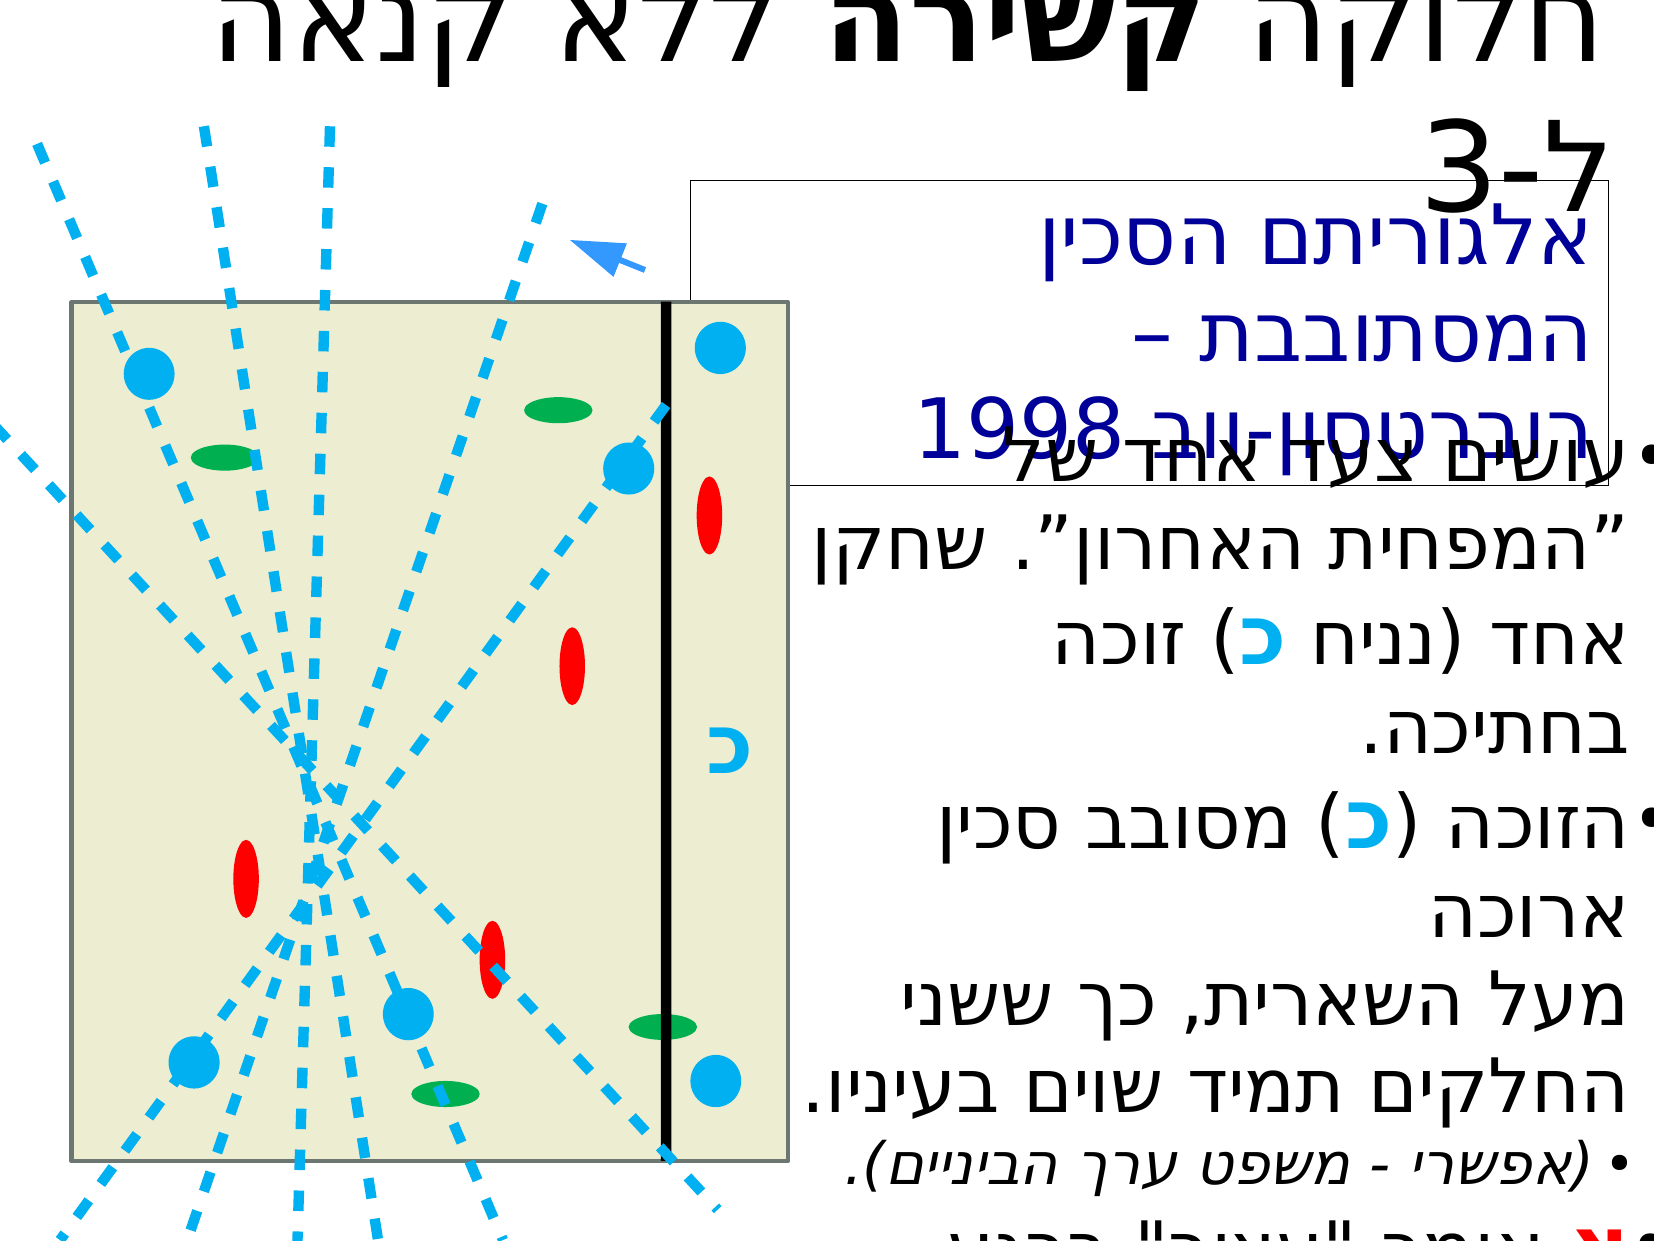

# חלוקה קשירה ללא קנאה ל-3
אלגוריתם הסכין המסתובבת – רוברטסון-ווב 1998
עושים צעד אחד של ”המפחית האחרון”. שחקן אחד (נניח כ) זוכה בחתיכה.
הזוכה (כ) מסובב סכין ארוכה
מעל השארית, כך ששני החלקים תמיד שוים בעיניו.
(אפשרי - משפט ערך הביניים).
א אומר "עצור" ברגע ששני החלקים שוים בעיניו.
(תמיד יקרה - משפט ערך הביניים).
כ